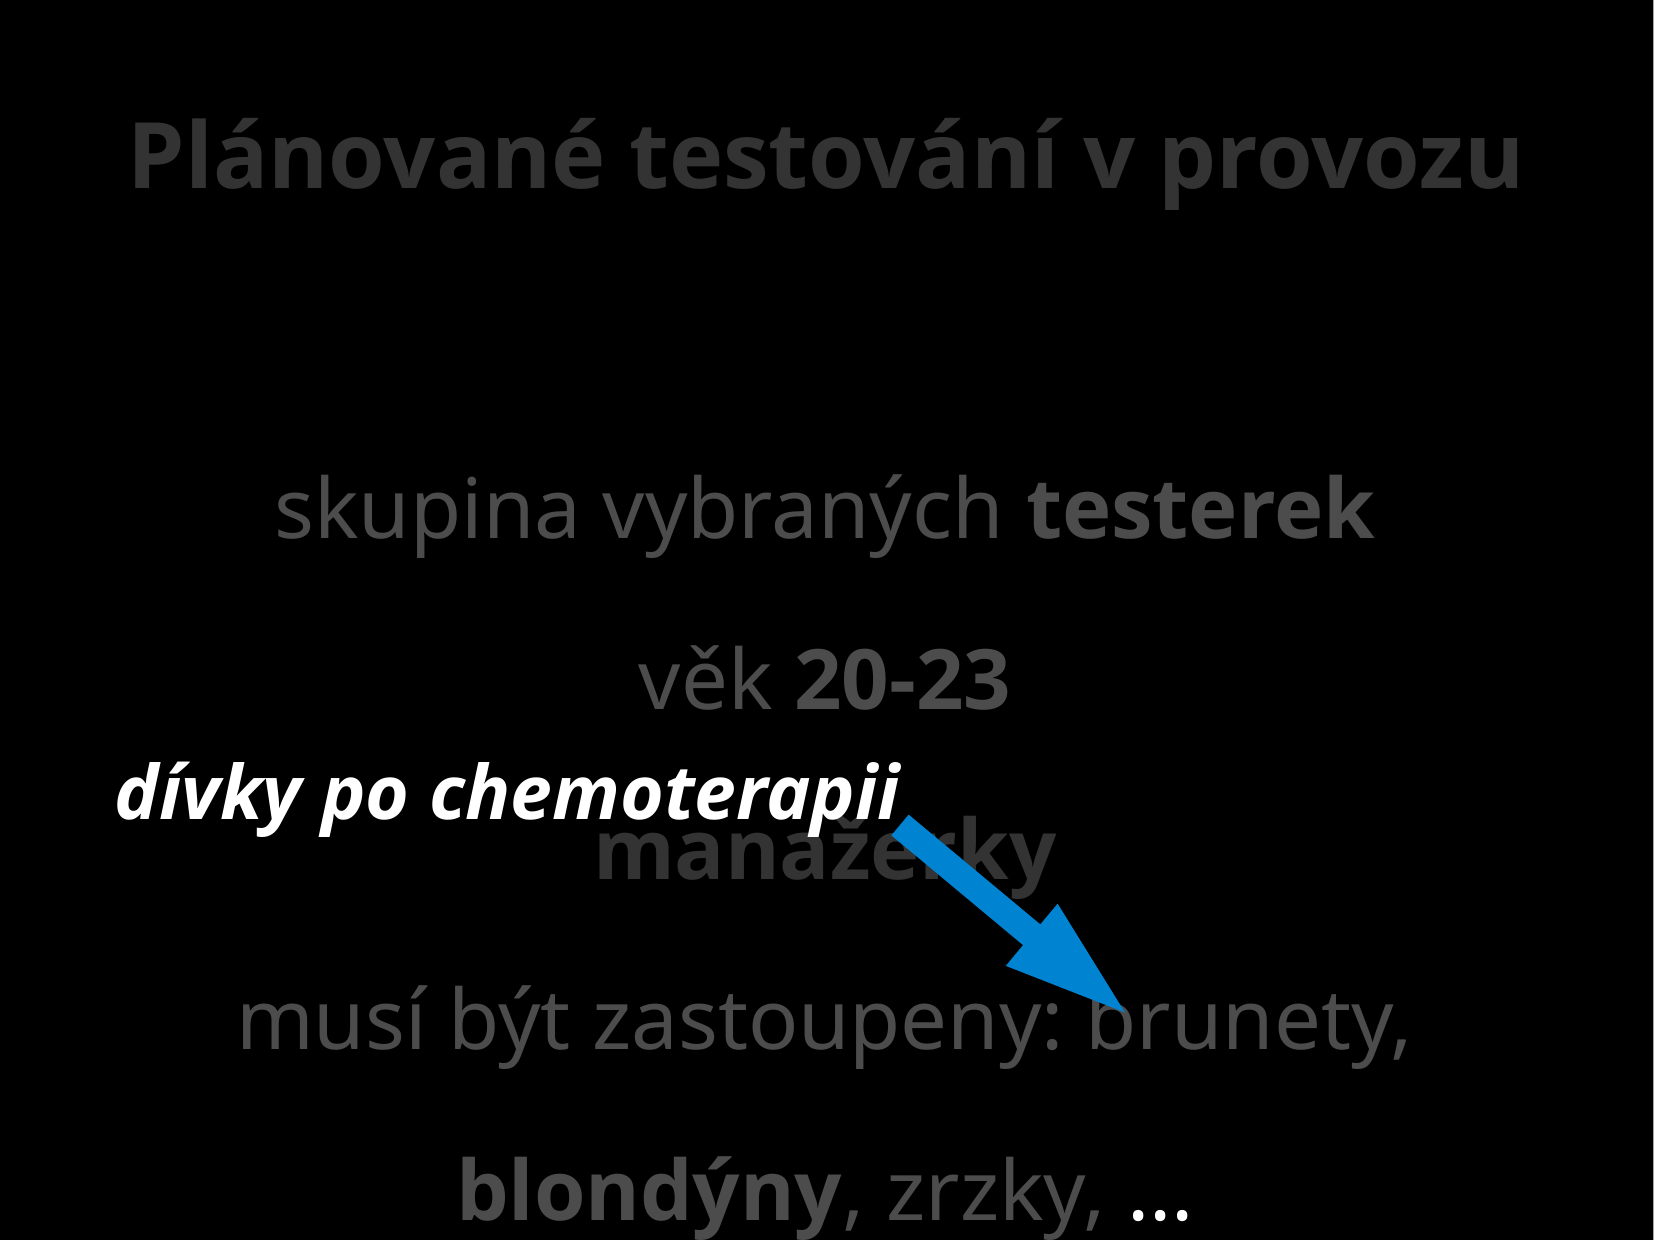

# Plánované testování v provozu
skupina vybraných testerek
věk 20-23
manažerky
musí být zastoupeny: brunety, blondýny, zrzky, ...
dívky po chemoterapii